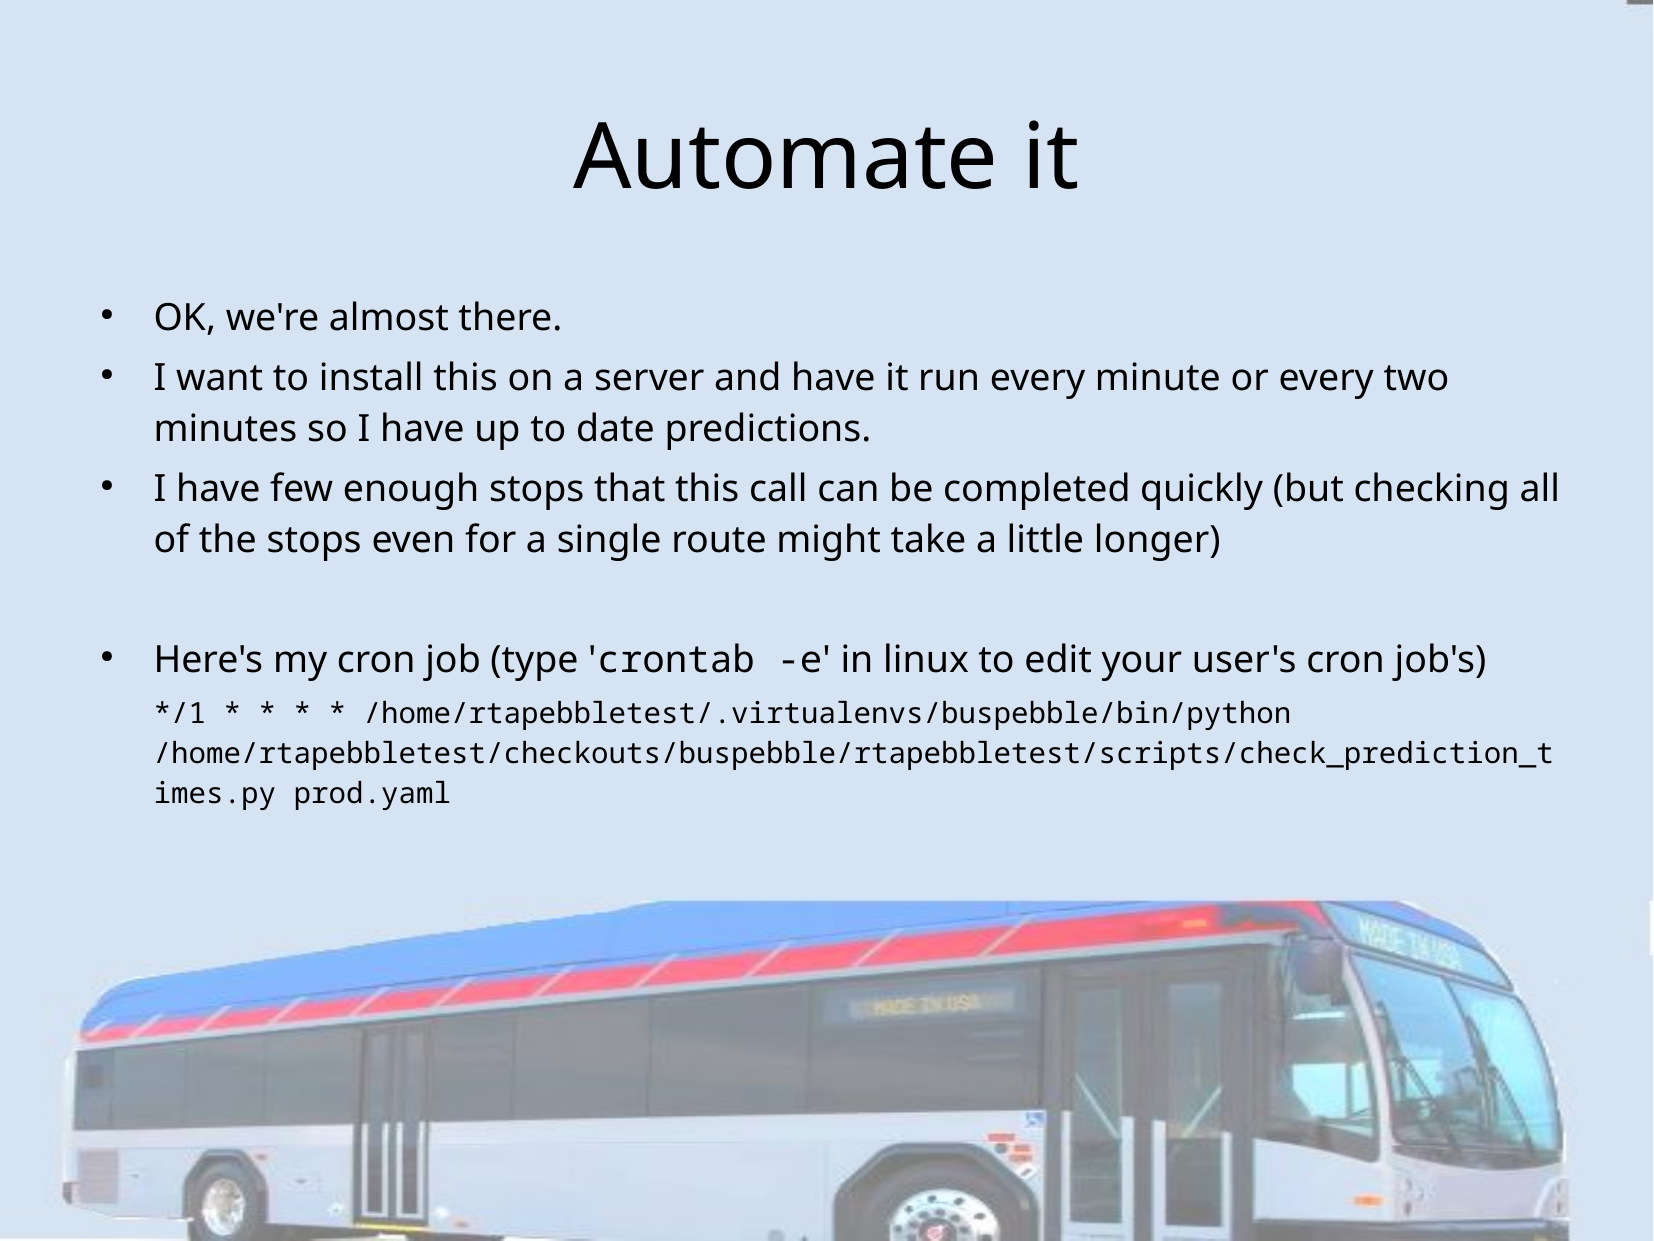

# Automate it
OK, we're almost there.
I want to install this on a server and have it run every minute or every two minutes so I have up to date predictions.
I have few enough stops that this call can be completed quickly (but checking all of the stops even for a single route might take a little longer)
Here's my cron job (type 'crontab -e' in linux to edit your user's cron job's)
*/1 * * * * /home/rtapebbletest/.virtualenvs/buspebble/bin/python /home/rtapebbletest/checkouts/buspebble/rtapebbletest/scripts/check_prediction_times.py prod.yaml